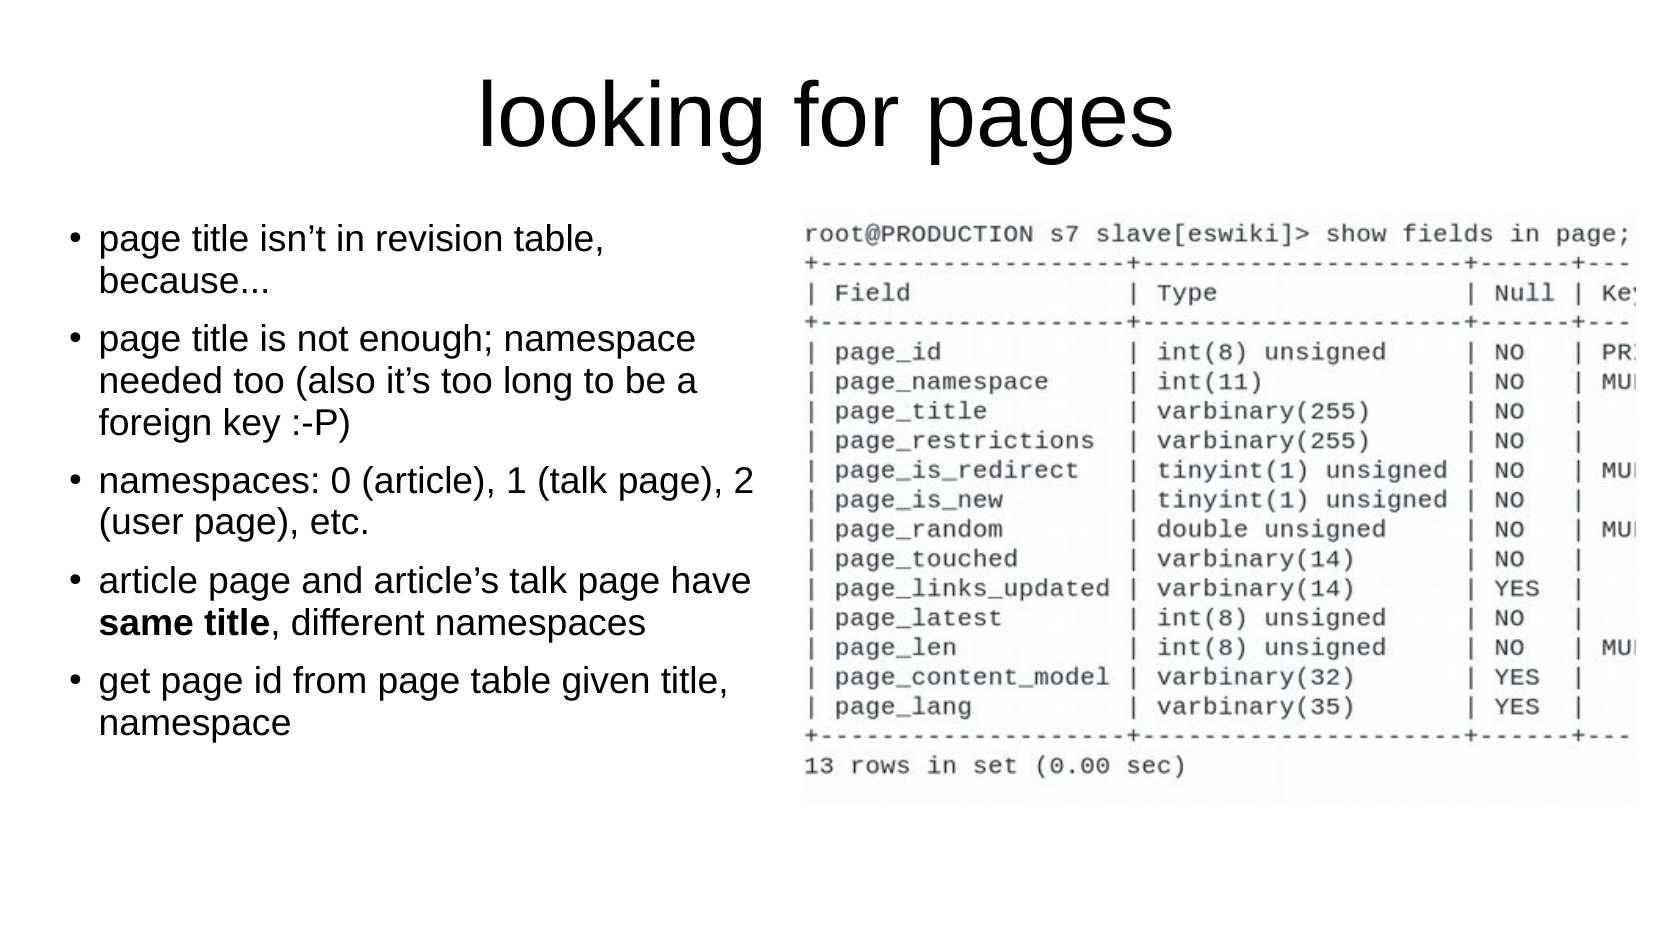

# looking for pages
page title isn’t in revision table, because...
page title is not enough; namespace needed too (also it’s too long to be a foreign key :-P)
namespaces: 0 (article), 1 (talk page), 2 (user page), etc.
article page and article’s talk page have same title, different namespaces
get page id from page table given title, namespace